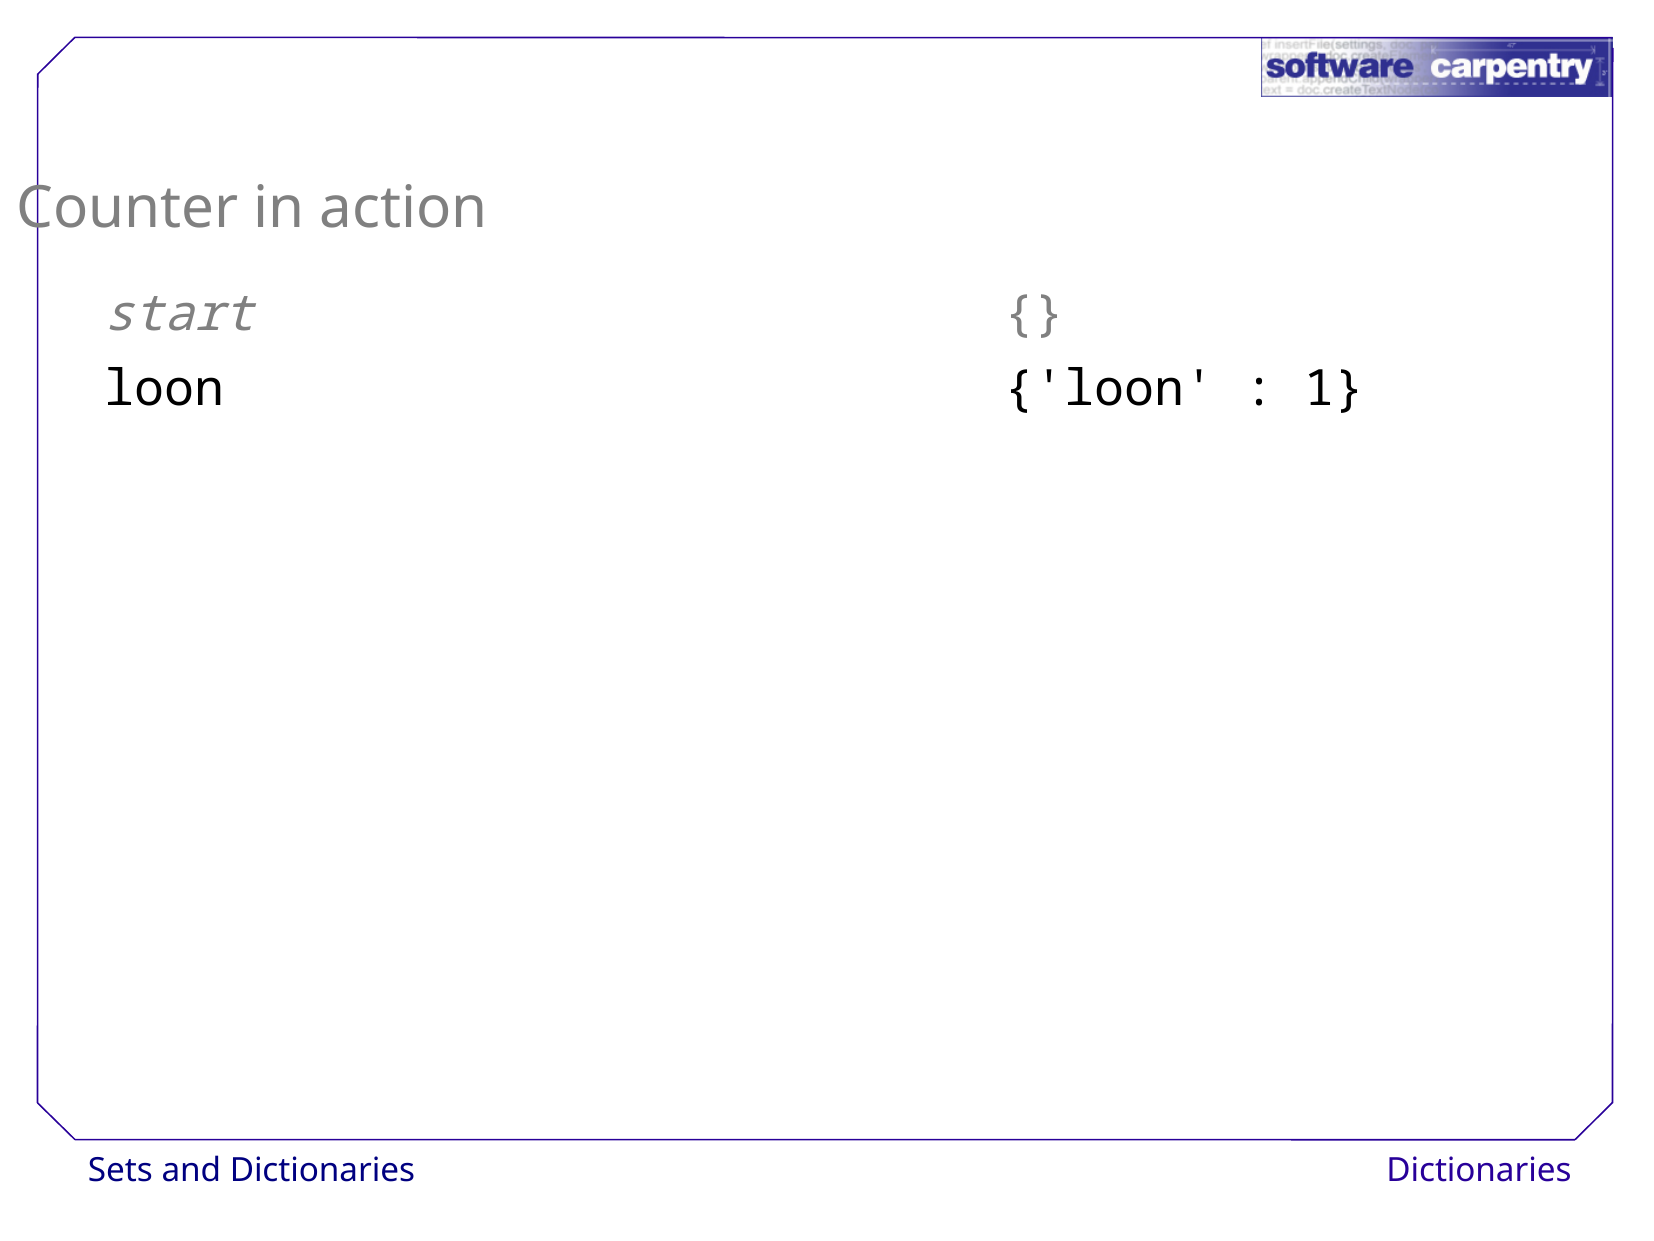

Counter in action
start {}
loon {'loon' : 1}